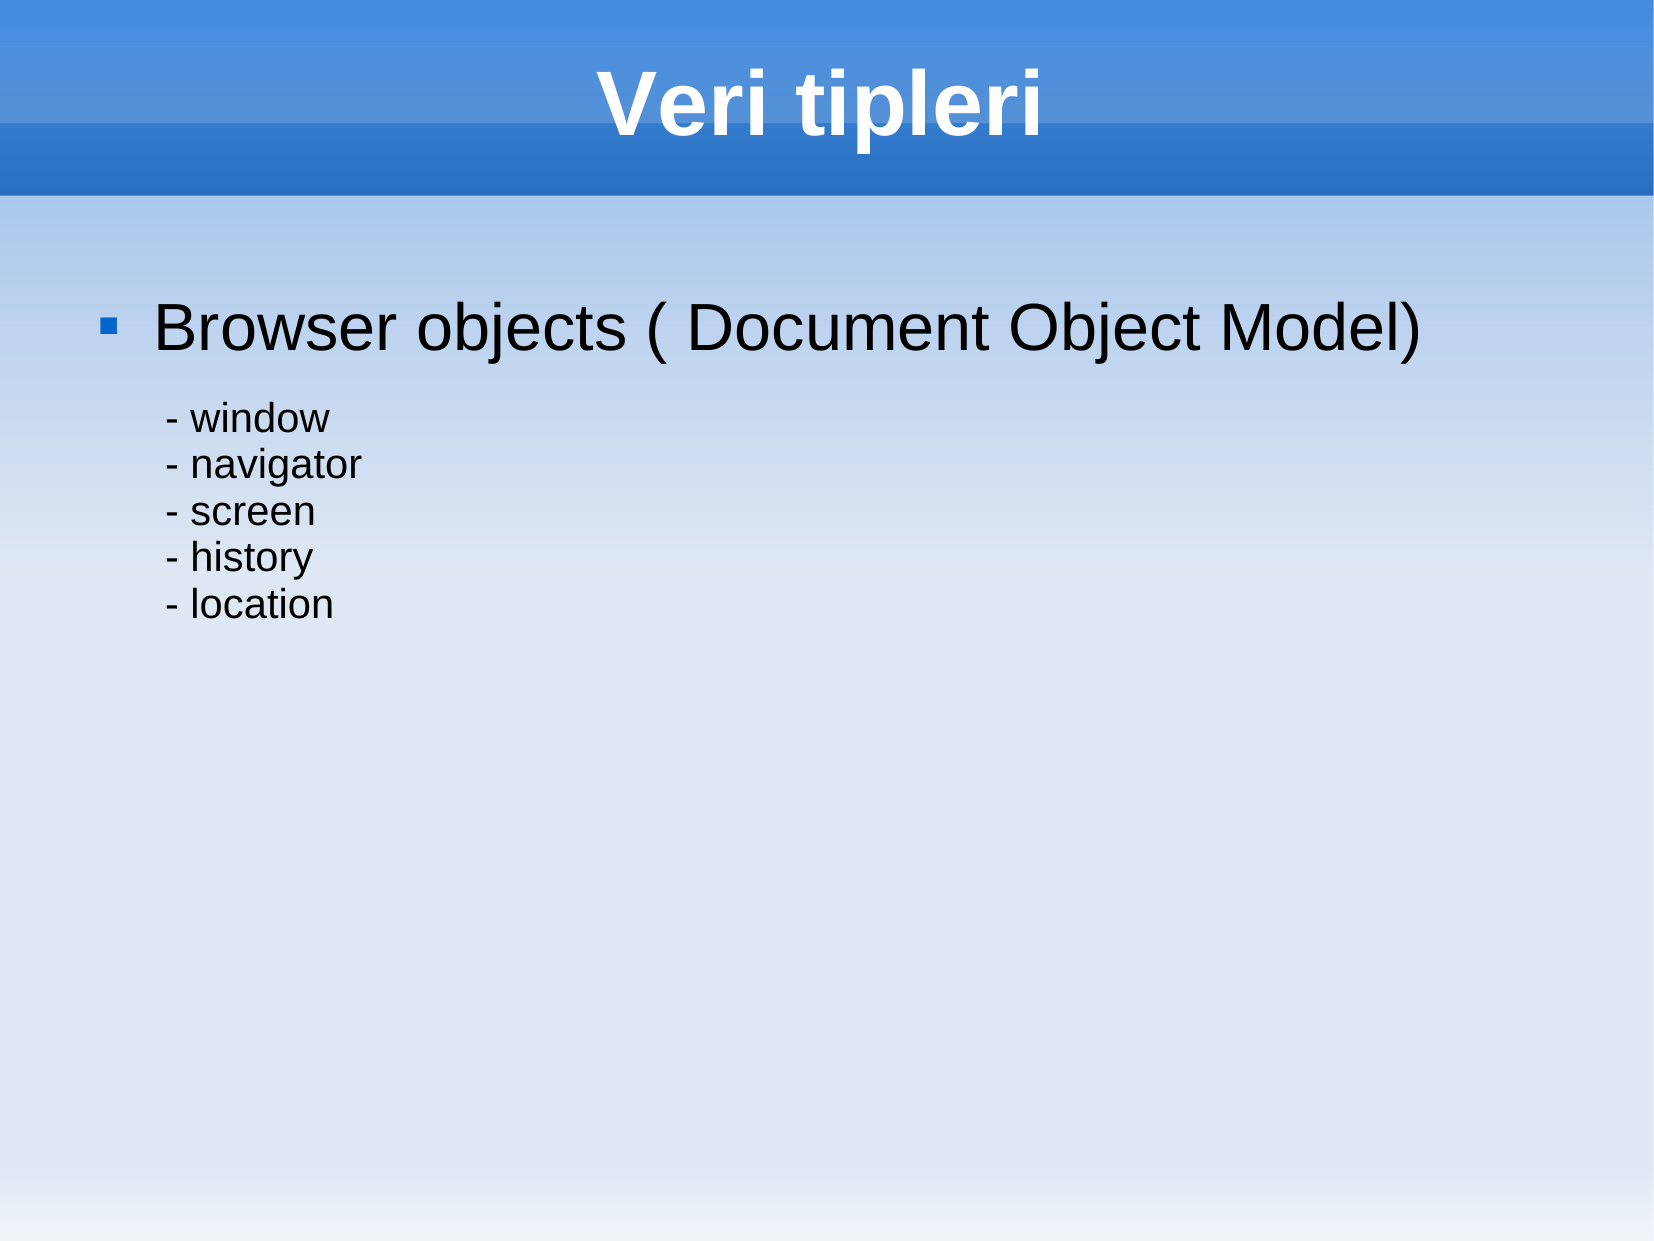

# Veri tipleri
Browser objects ( Document Object Model)
 - window
 - navigator
 - screen
 - history
 - location